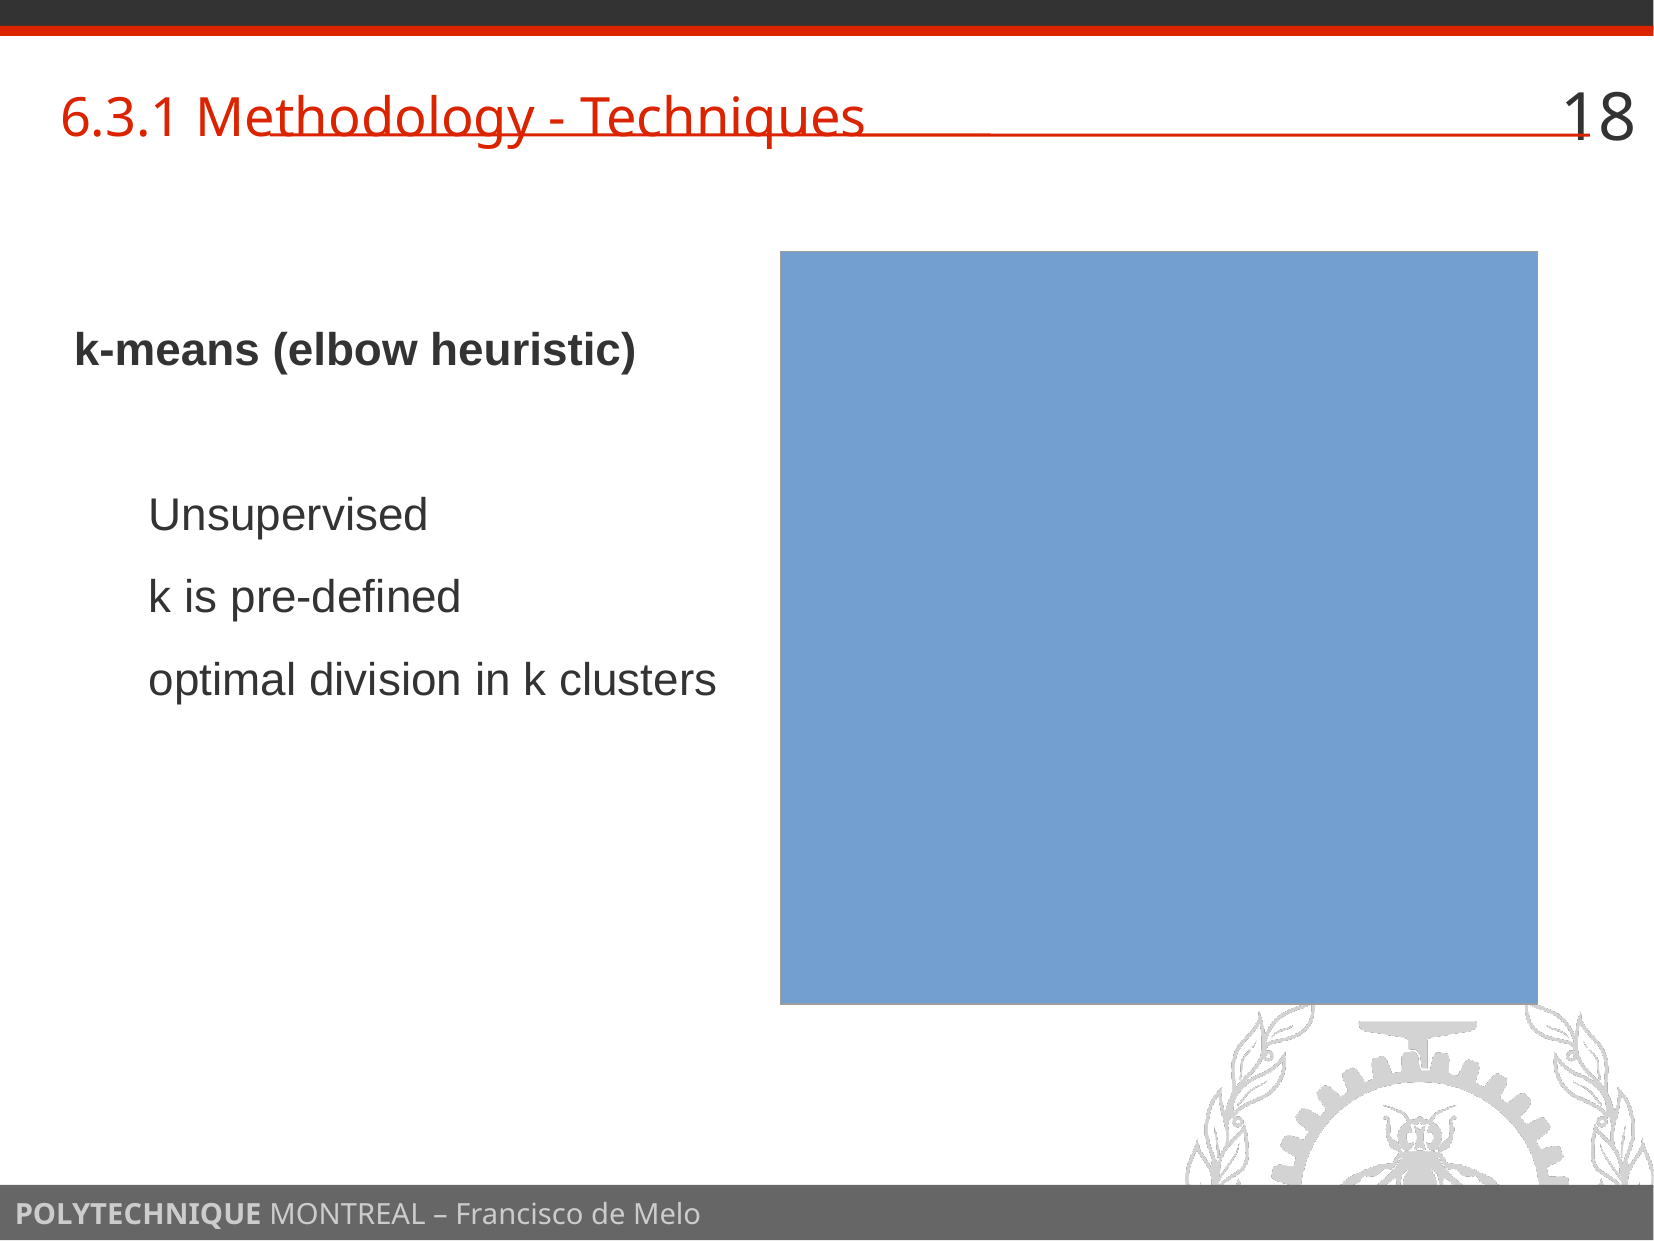

6.3.1 Methodology - Techniques
18
k-means (elbow heuristic)
	Unsupervised
	k is pre-defined
	optimal division in k clusters
| |
| --- |
POLYTECHNIQUE MONTREAL – Francisco de Melo